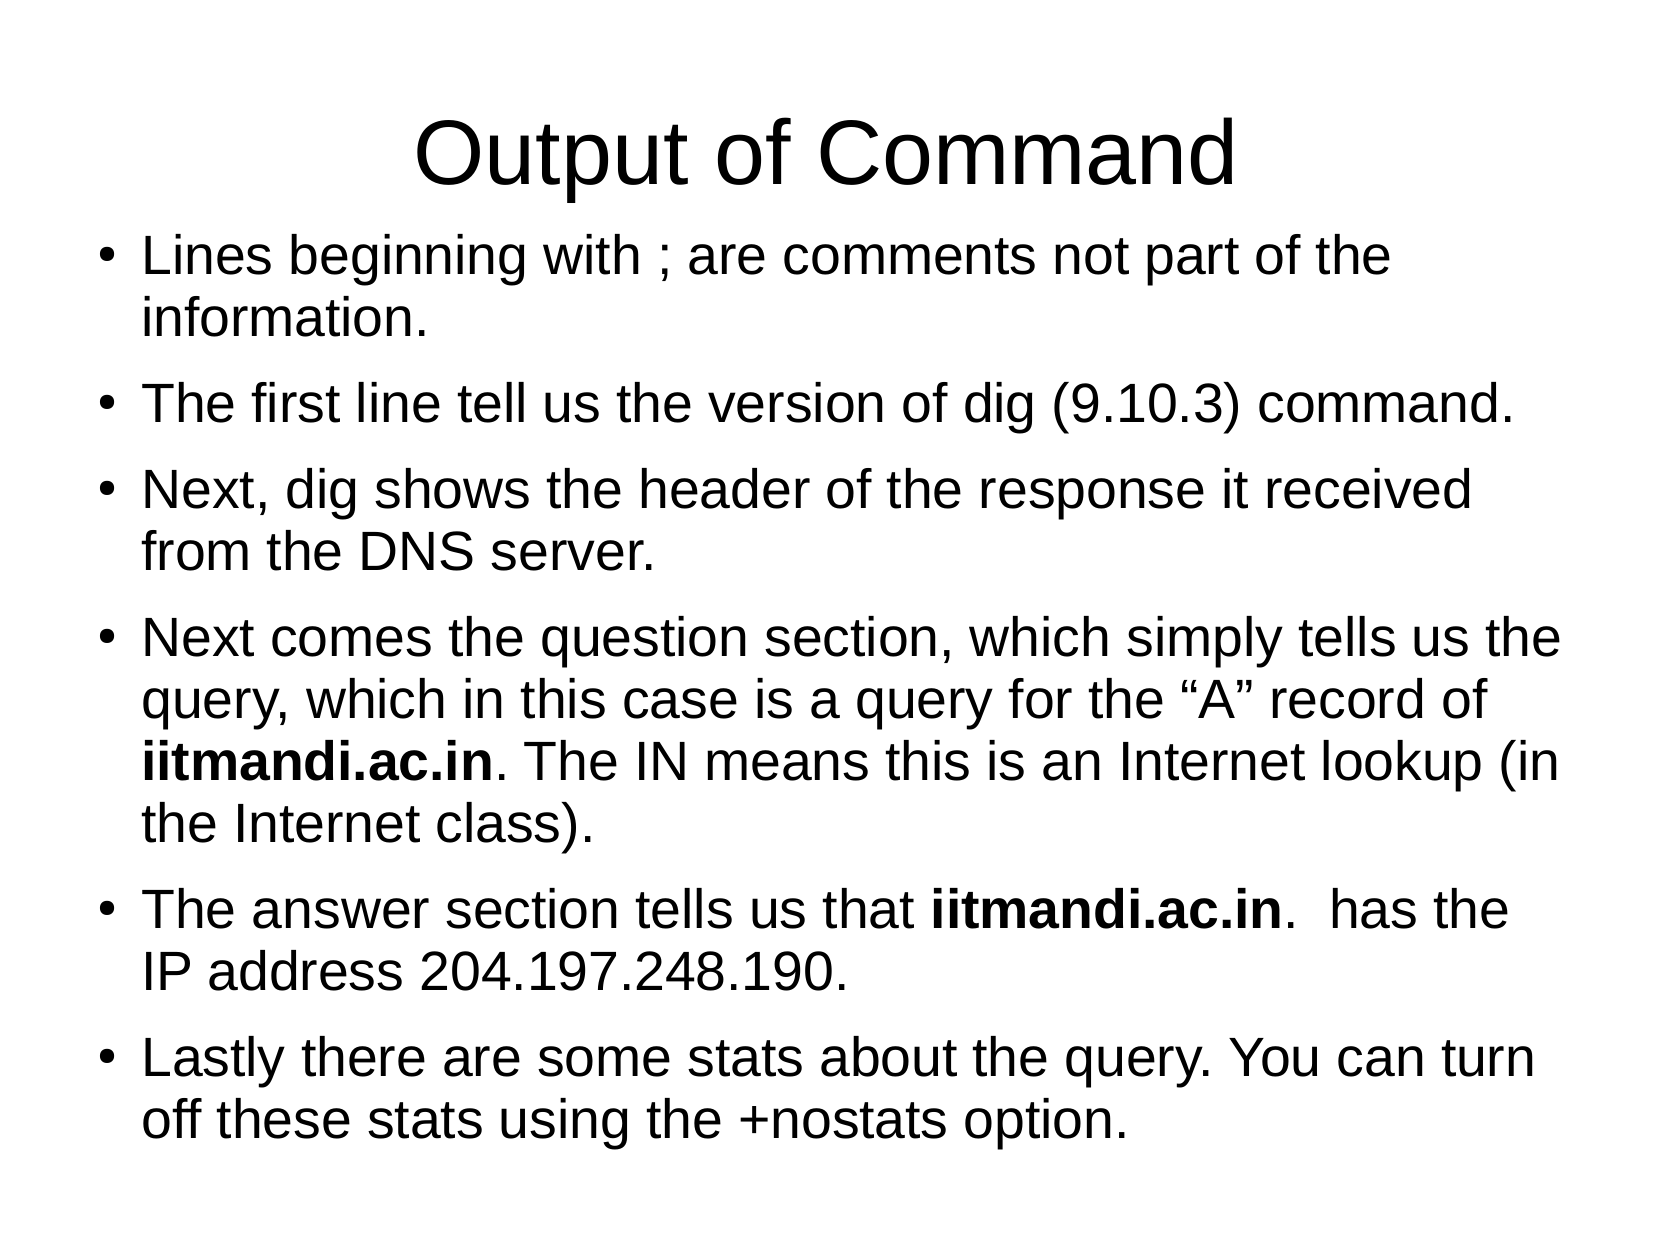

# Output of Command
Lines beginning with ; are comments not part of the information.
The first line tell us the version of dig (9.10.3) command.
Next, dig shows the header of the response it received from the DNS server.
Next comes the question section, which simply tells us the query, which in this case is a query for the “A” record of iitmandi.ac.in. The IN means this is an Internet lookup (in the Internet class).
The answer section tells us that iitmandi.ac.in. has the IP address 204.197.248.190.
Lastly there are some stats about the query. You can turn off these stats using the +nostats option.